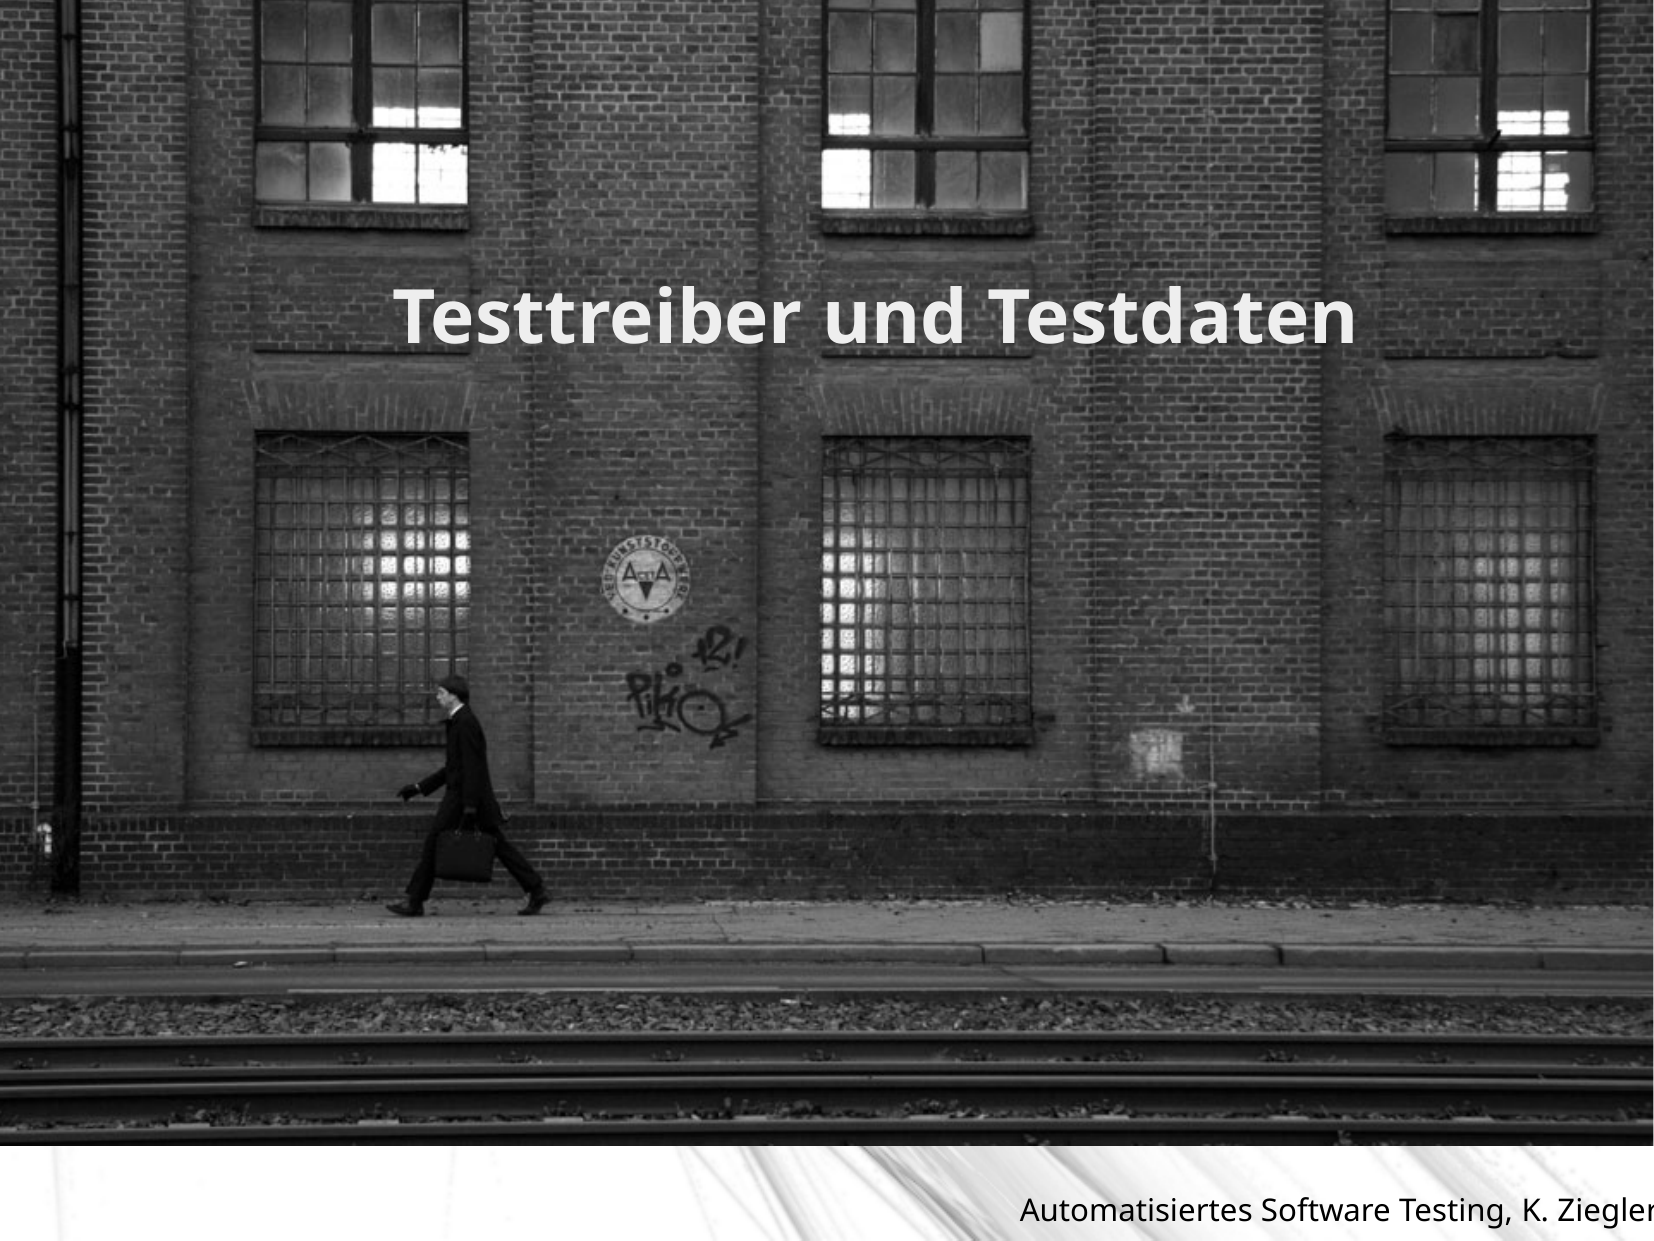

#
Testtreiber und Testdaten
Automatisiertes Software Testing, K. Ziegler